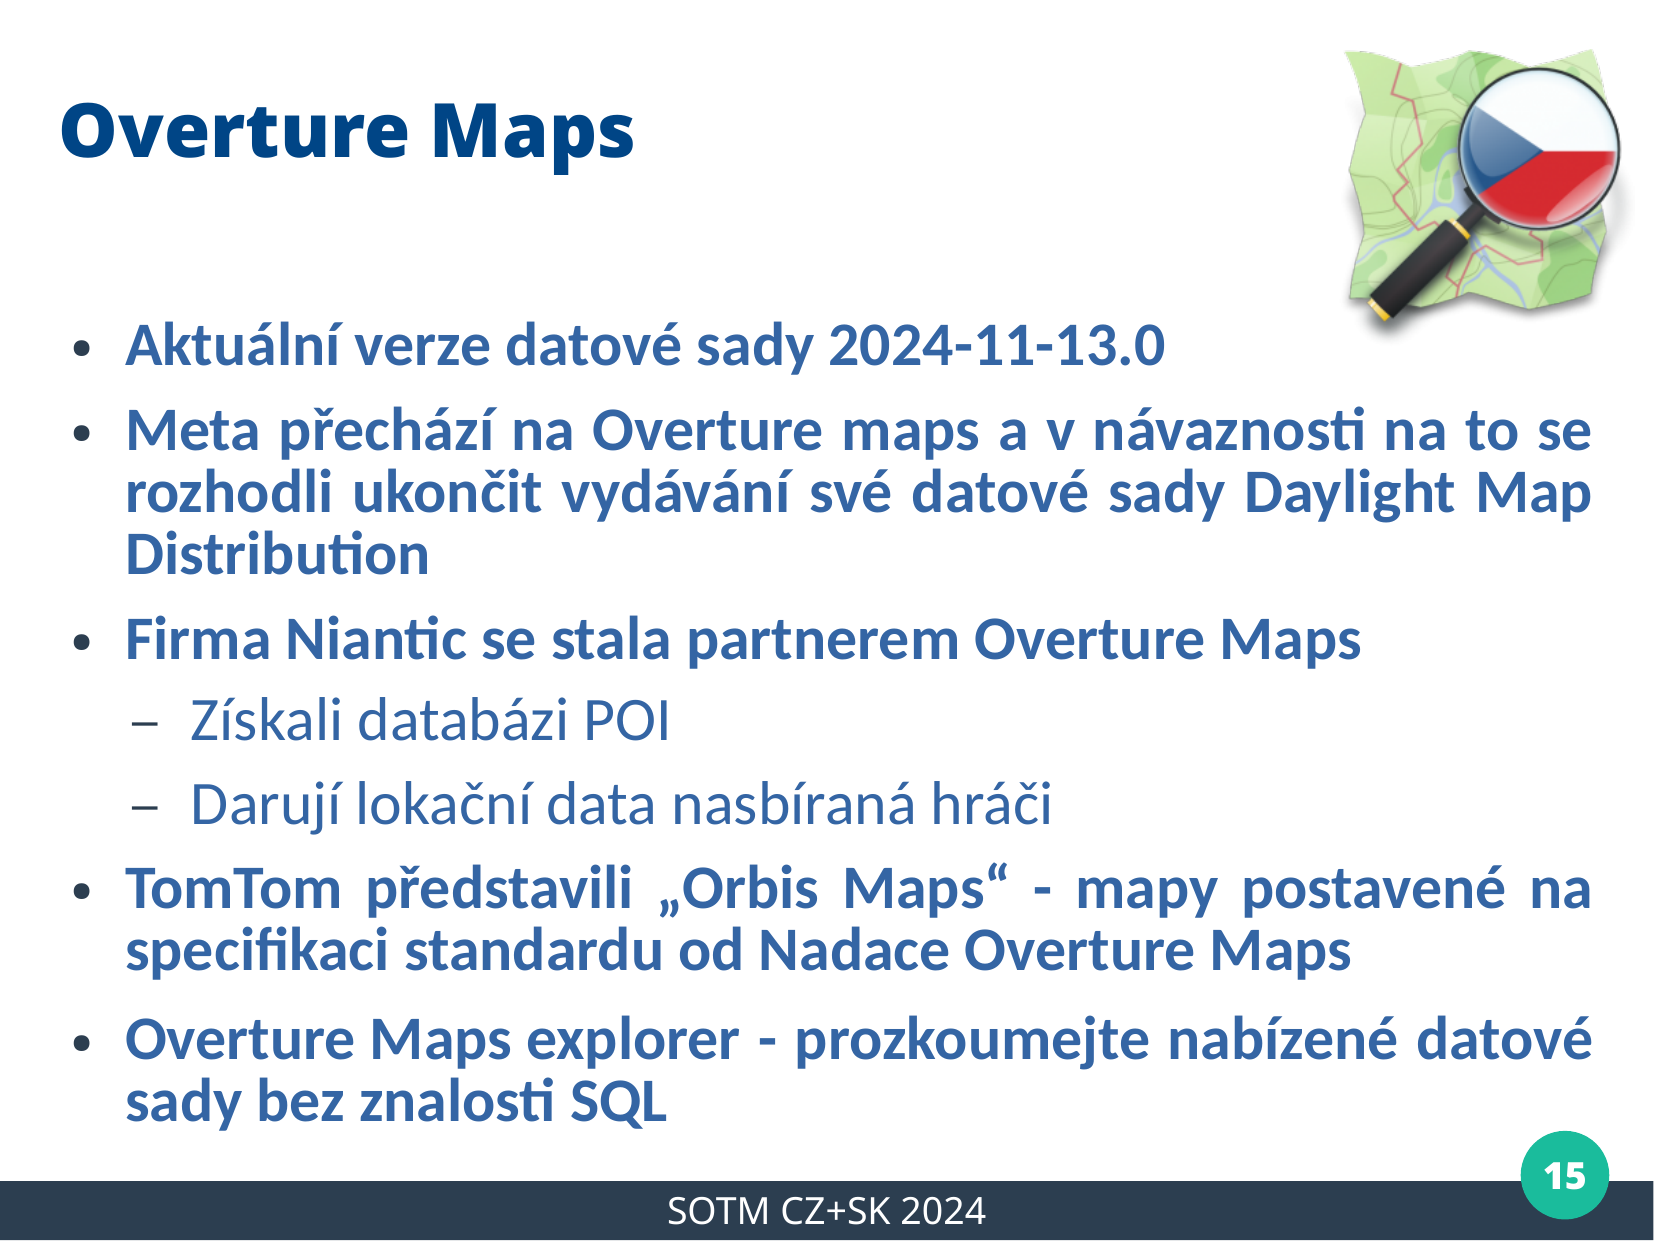

# Overture Maps
Aktuální verze datové sady 2024-11-13.0
Meta přechází na Overture maps a v návaznosti na to se rozhodli ukončit vydávání své datové sady Daylight Map Distribution
Firma Niantic se stala partnerem Overture Maps
Získali databázi POI
Darují lokační data nasbíraná hráči
TomTom představili „Orbis Maps“ - mapy postavené na specifikaci standardu od Nadace Overture Maps
Overture Maps explorer - prozkoumejte nabízené datové sady bez znalosti SQL
15
SOTM CZ+SK 2024